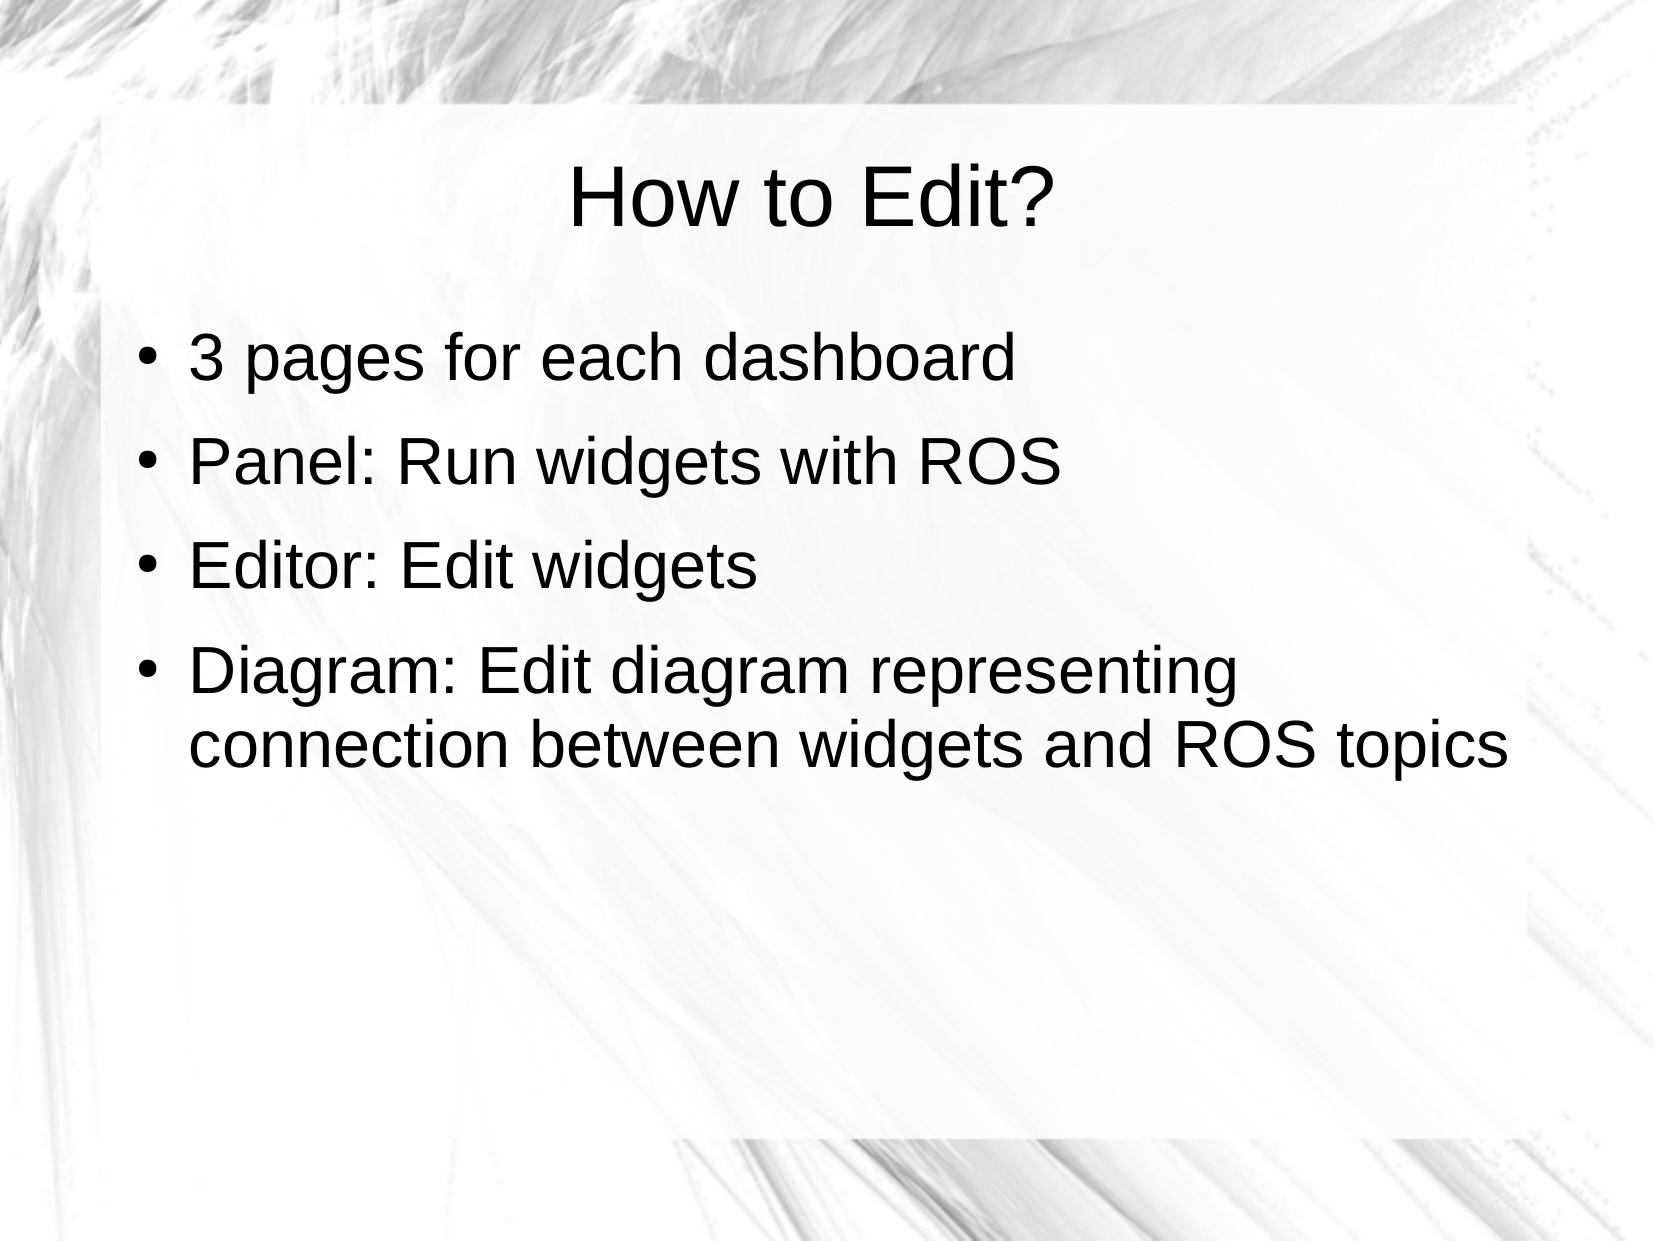

# How to Edit?
3 pages for each dashboard
Panel: Run widgets with ROS
Editor: Edit widgets
Diagram: Edit diagram representing connection between widgets and ROS topics